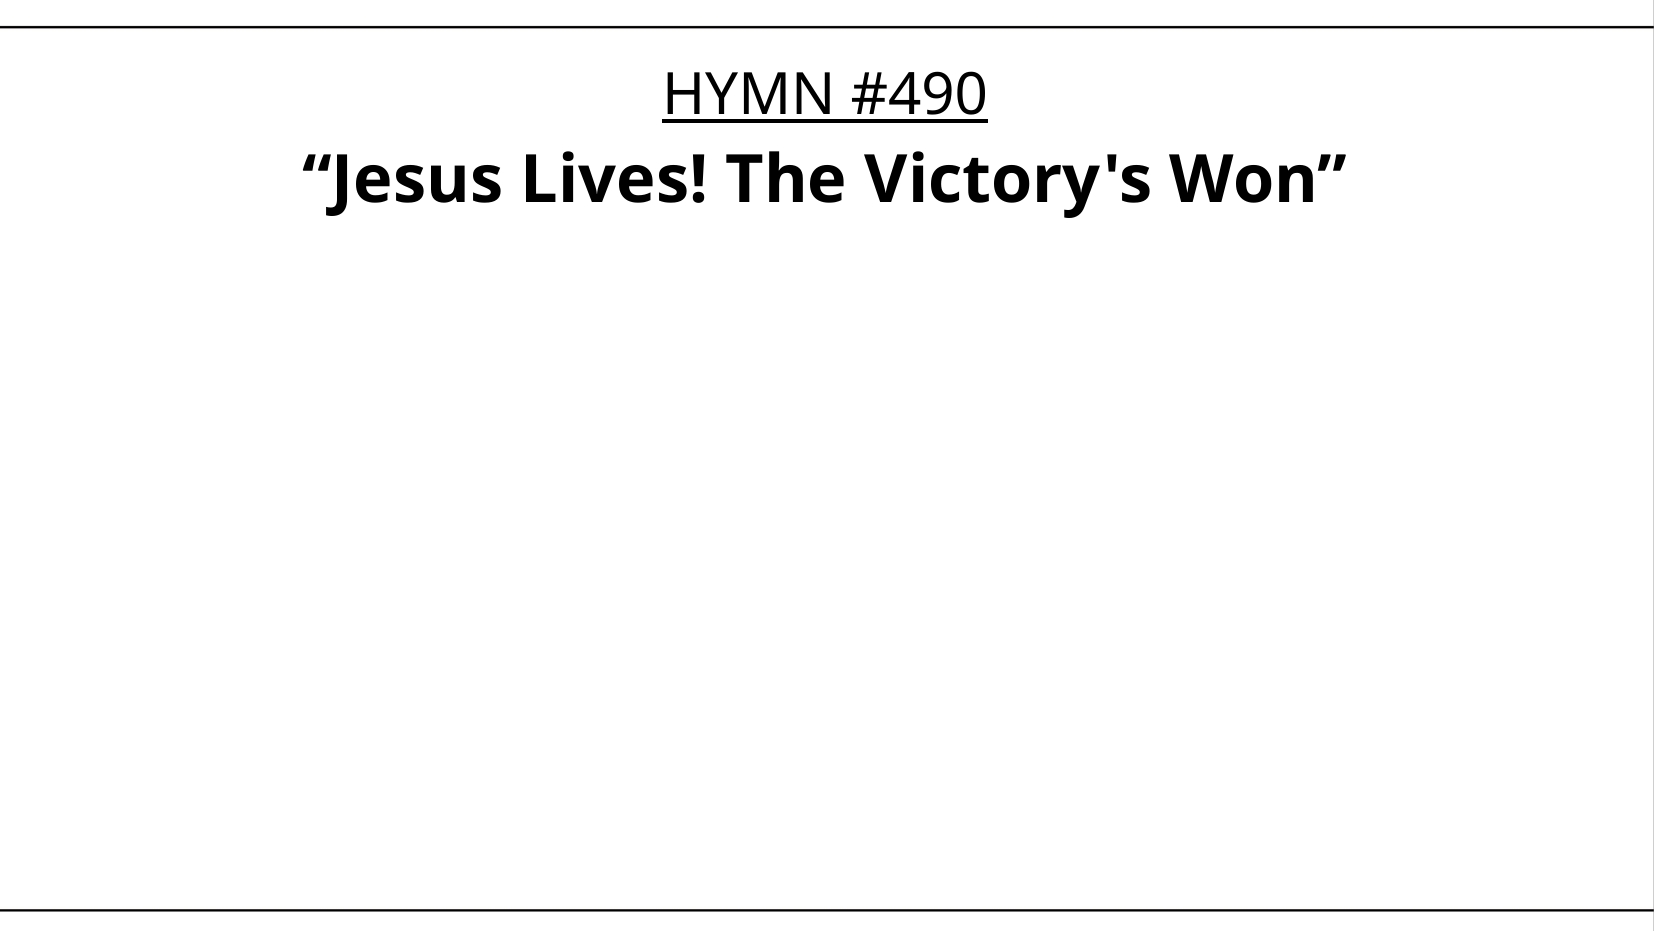

HYMN #490
“Jesus Lives! The Victory's Won”